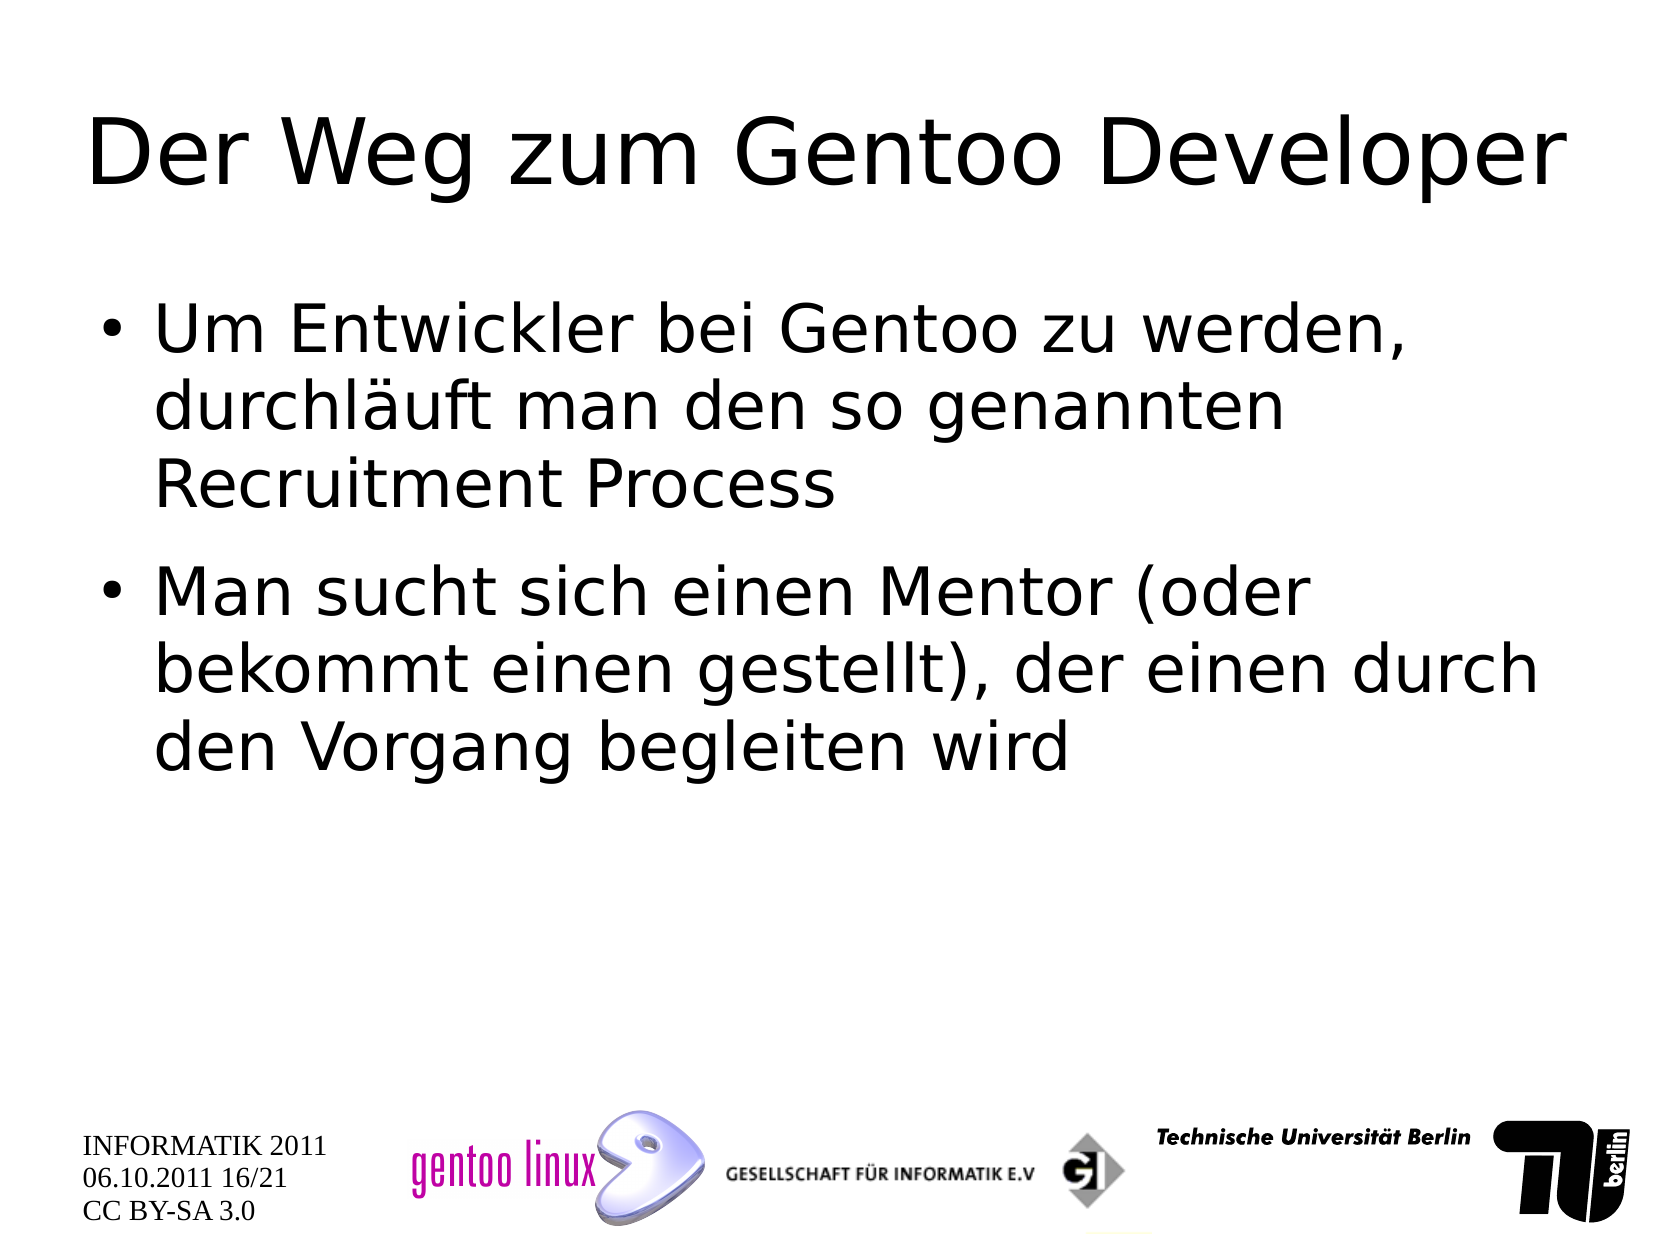

# Der Weg zum Gentoo Developer
Um Entwickler bei Gentoo zu werden, durchläuft man den so genannten Recruitment Process
Man sucht sich einen Mentor (oder bekommt einen gestellt), der einen durch den Vorgang begleiten wird